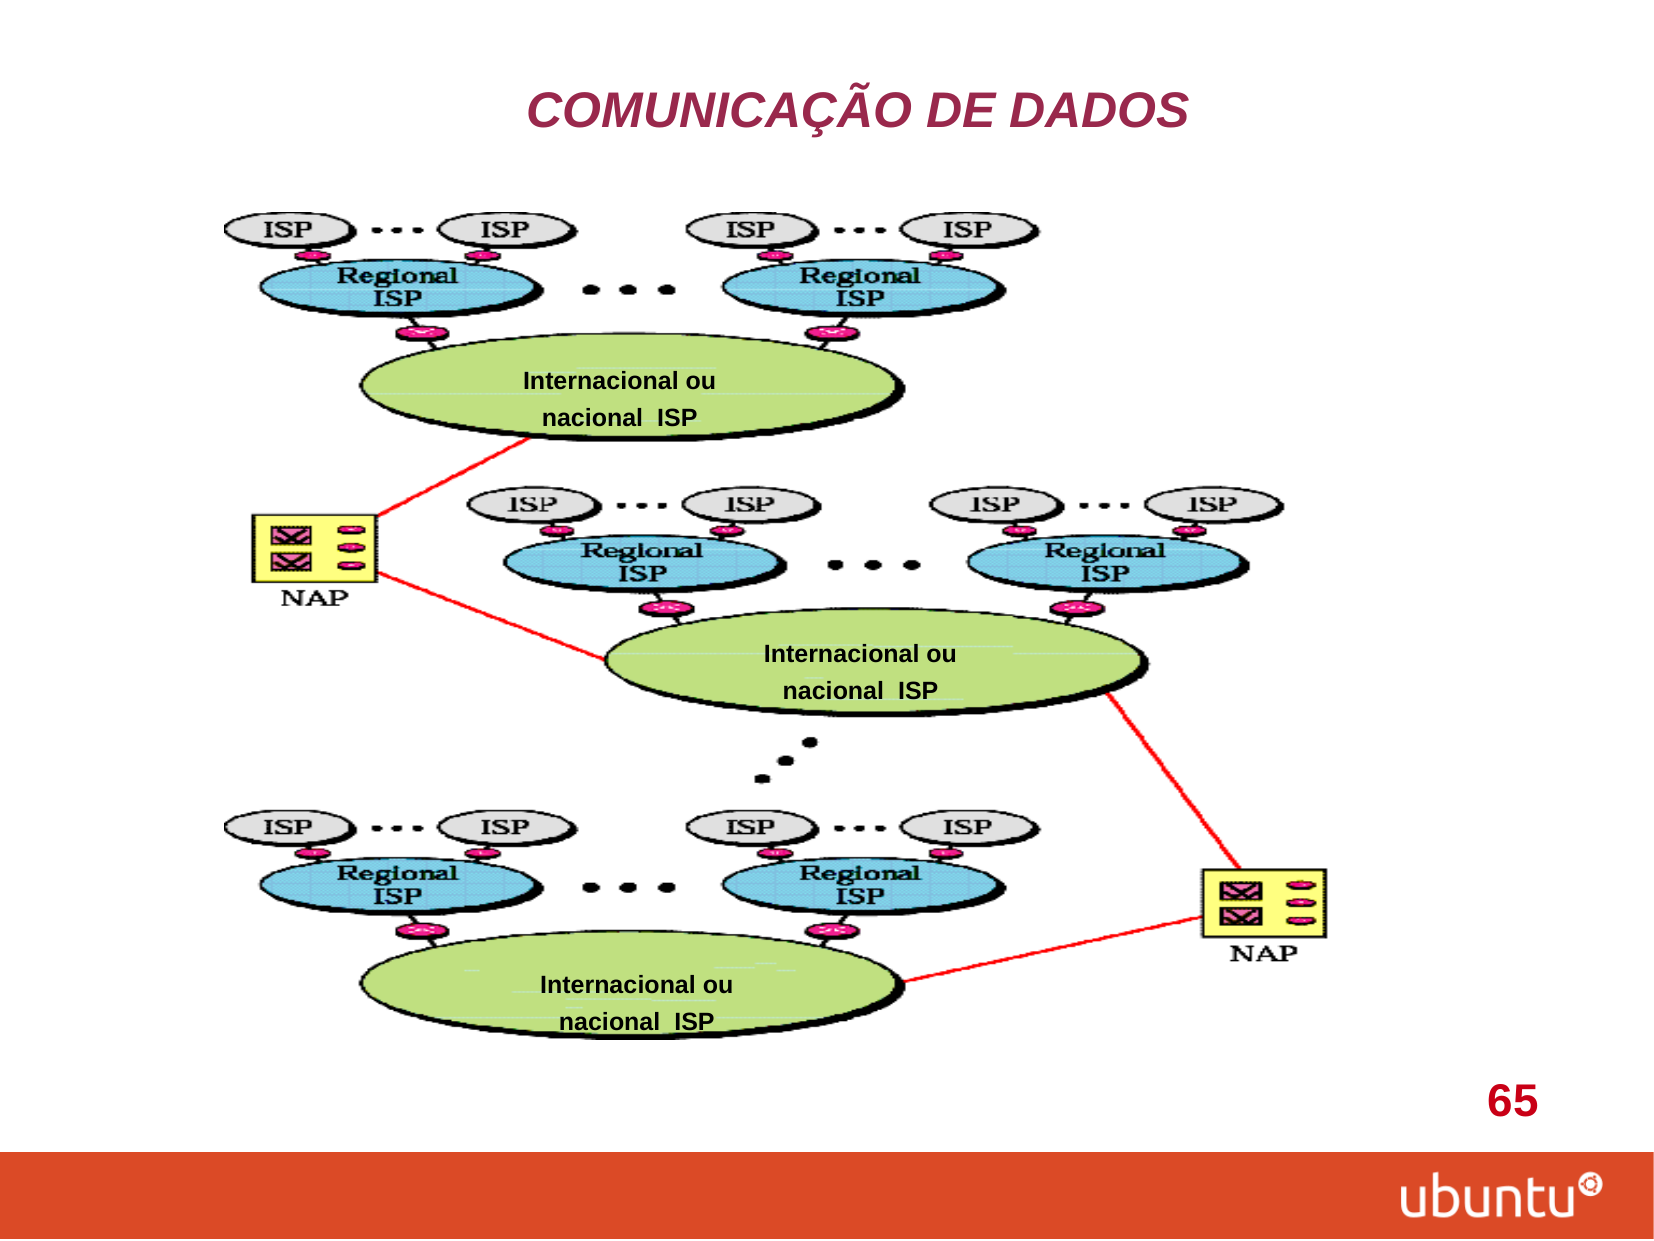

# COMUNICAÇÃO DE DADOS
Internacional ou nacional ISP
Internacional ou nacional ISP
Internacional ou nacional ISP